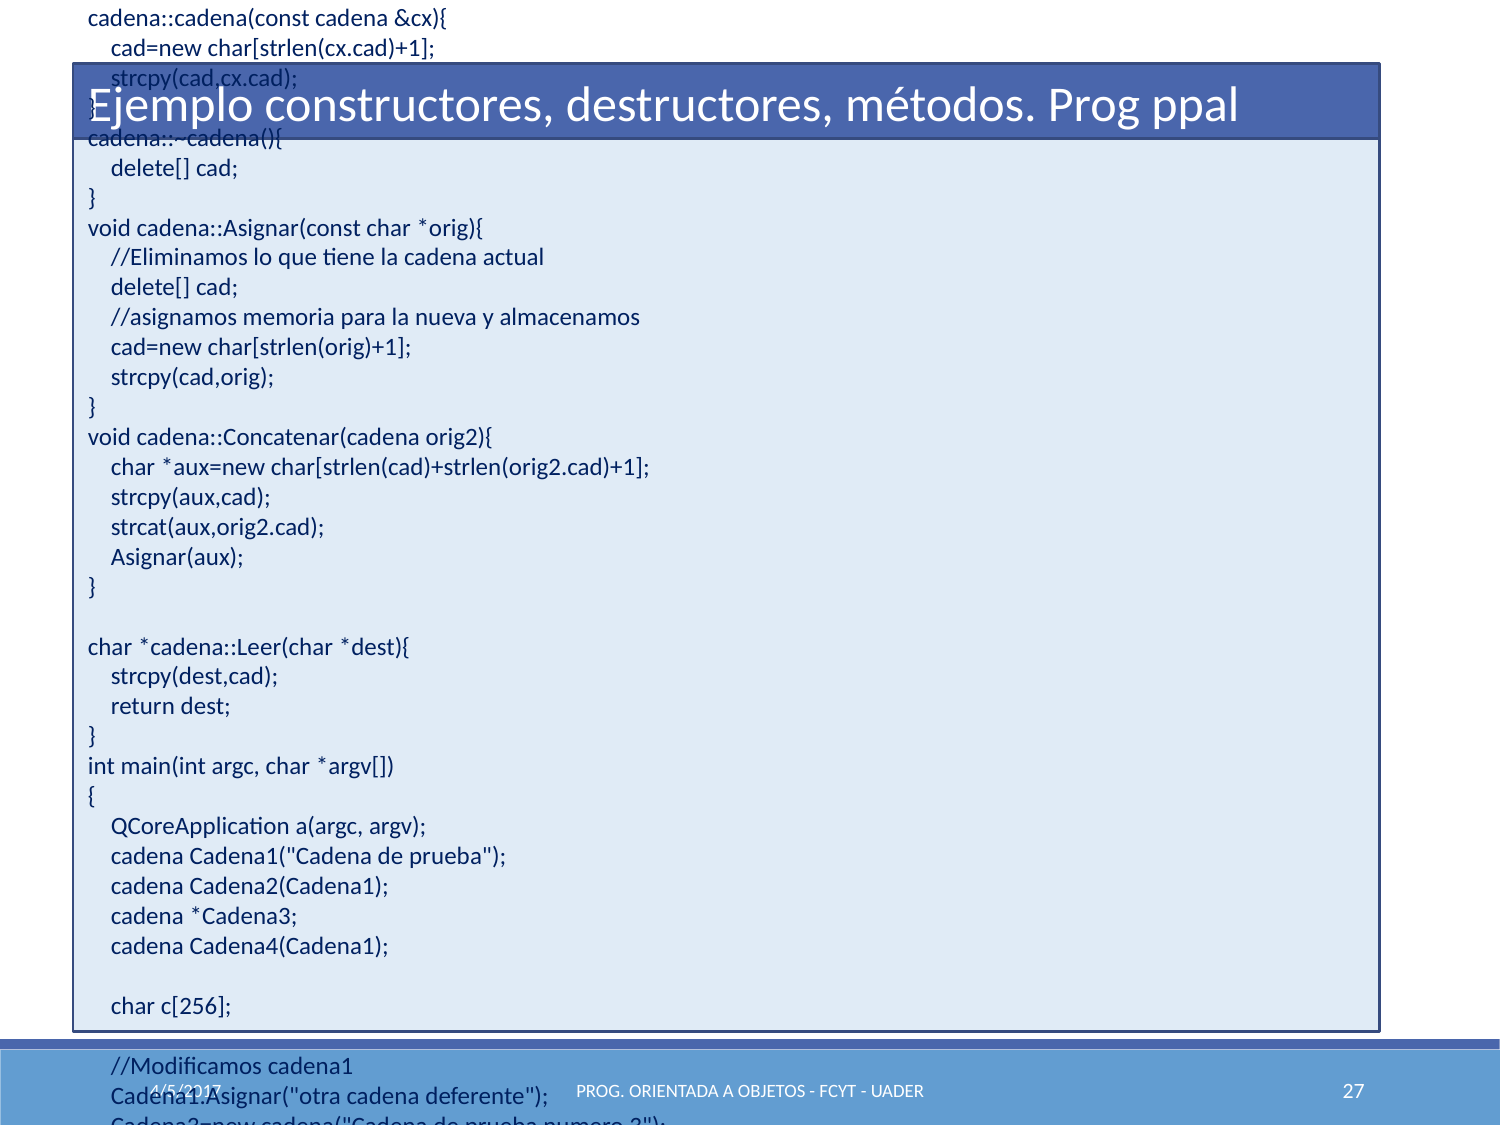

Ejemplo constructores, destructores, métodos. Prog ppal
cadena::cadena():cad(NULL) {};
cadena::cadena(const char *c){
 cad=new char[strlen(c)+1];
 strcpy(cad,c);
}
cadena::cadena(const int n){
 cad=new char[n+1];
 cad[0]=0;
}
cadena::cadena(const cadena &cx){
 cad=new char[strlen(cx.cad)+1];
 strcpy(cad,cx.cad);
}
cadena::~cadena(){
 delete[] cad;
}
void cadena::Asignar(const char *orig){
 //Eliminamos lo que tiene la cadena actual
 delete[] cad;
 //asignamos memoria para la nueva y almacenamos
 cad=new char[strlen(orig)+1];
 strcpy(cad,orig);
}
void cadena::Concatenar(cadena orig2){
 char *aux=new char[strlen(cad)+strlen(orig2.cad)+1];
 strcpy(aux,cad);
 strcat(aux,orig2.cad);
 Asignar(aux);
}
char *cadena::Leer(char *dest){
 strcpy(dest,cad);
 return dest;
}
int main(int argc, char *argv[])
{
 QCoreApplication a(argc, argv);
 cadena Cadena1("Cadena de prueba");
 cadena Cadena2(Cadena1);
 cadena *Cadena3;
 cadena Cadena4(Cadena1);
 char c[256];
 //Modificamos cadena1
 Cadena1.Asignar("otra cadena deferente");
 Cadena3=new cadena("Cadena de prueba numero 3");
 Cadena4.Concatenar(Cadena2);
 Cadena4.Concatenar(*Cadena3);
 //Mostrar resultados
 cout << "Cadena 1:" << Cadena1.Leer(c) << endl;
 cout << "Cadena 2:" << Cadena2.Leer(c) << endl;
 cout << "Cadena 3:" << Cadena3->Leer(c) << endl;
 cout << "Cadena 4:" << Cadena4.Leer(c) << endl;
 return a.exec();
}
4/5/2017
Prog. Orientada a Objetos - FCyT - UADER